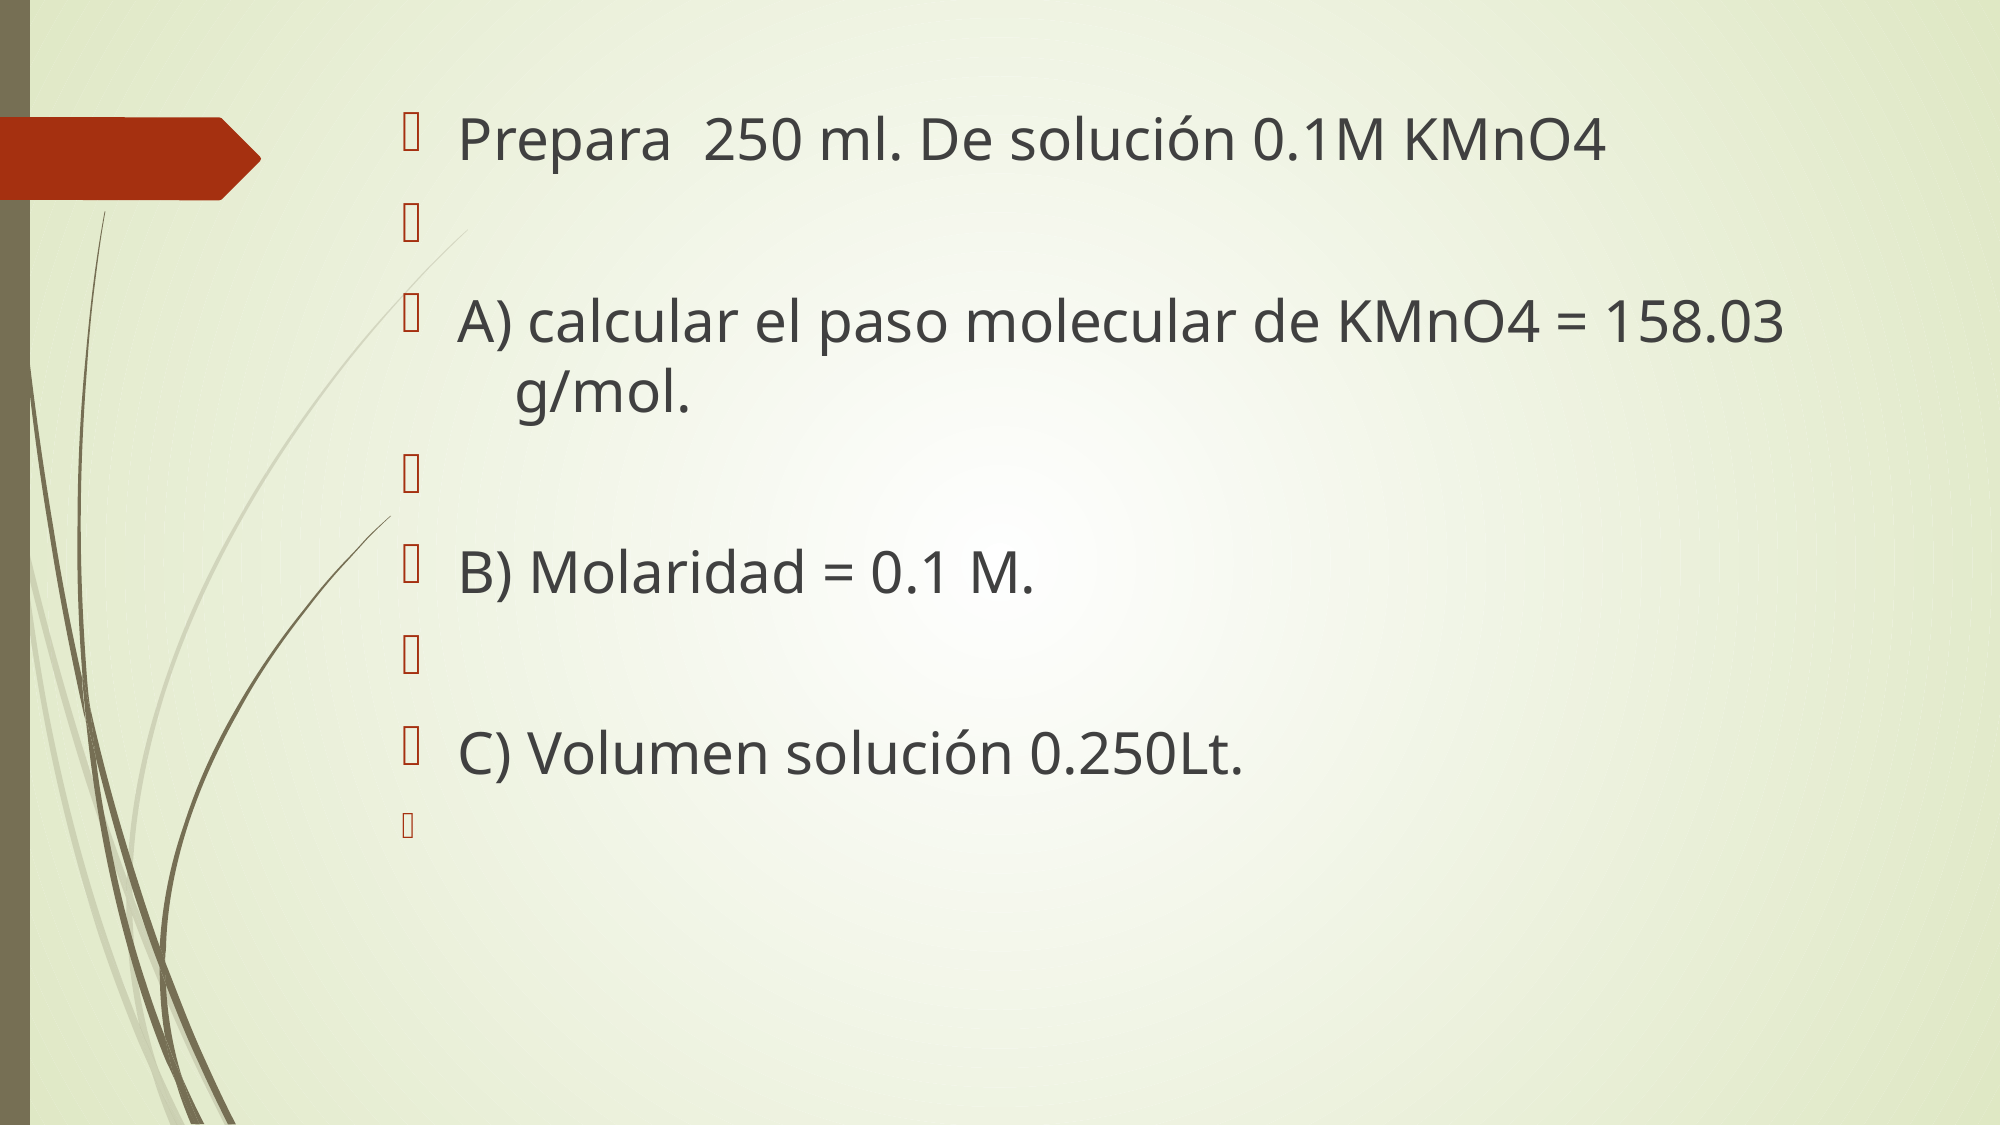

# Prepara 250 ml. De solución 0.1M KMnO4
A) calcular el paso molecular de KMnO4 = 158.03 g/mol.
B) Molaridad = 0.1 M.
C) Volumen solución 0.250Lt.